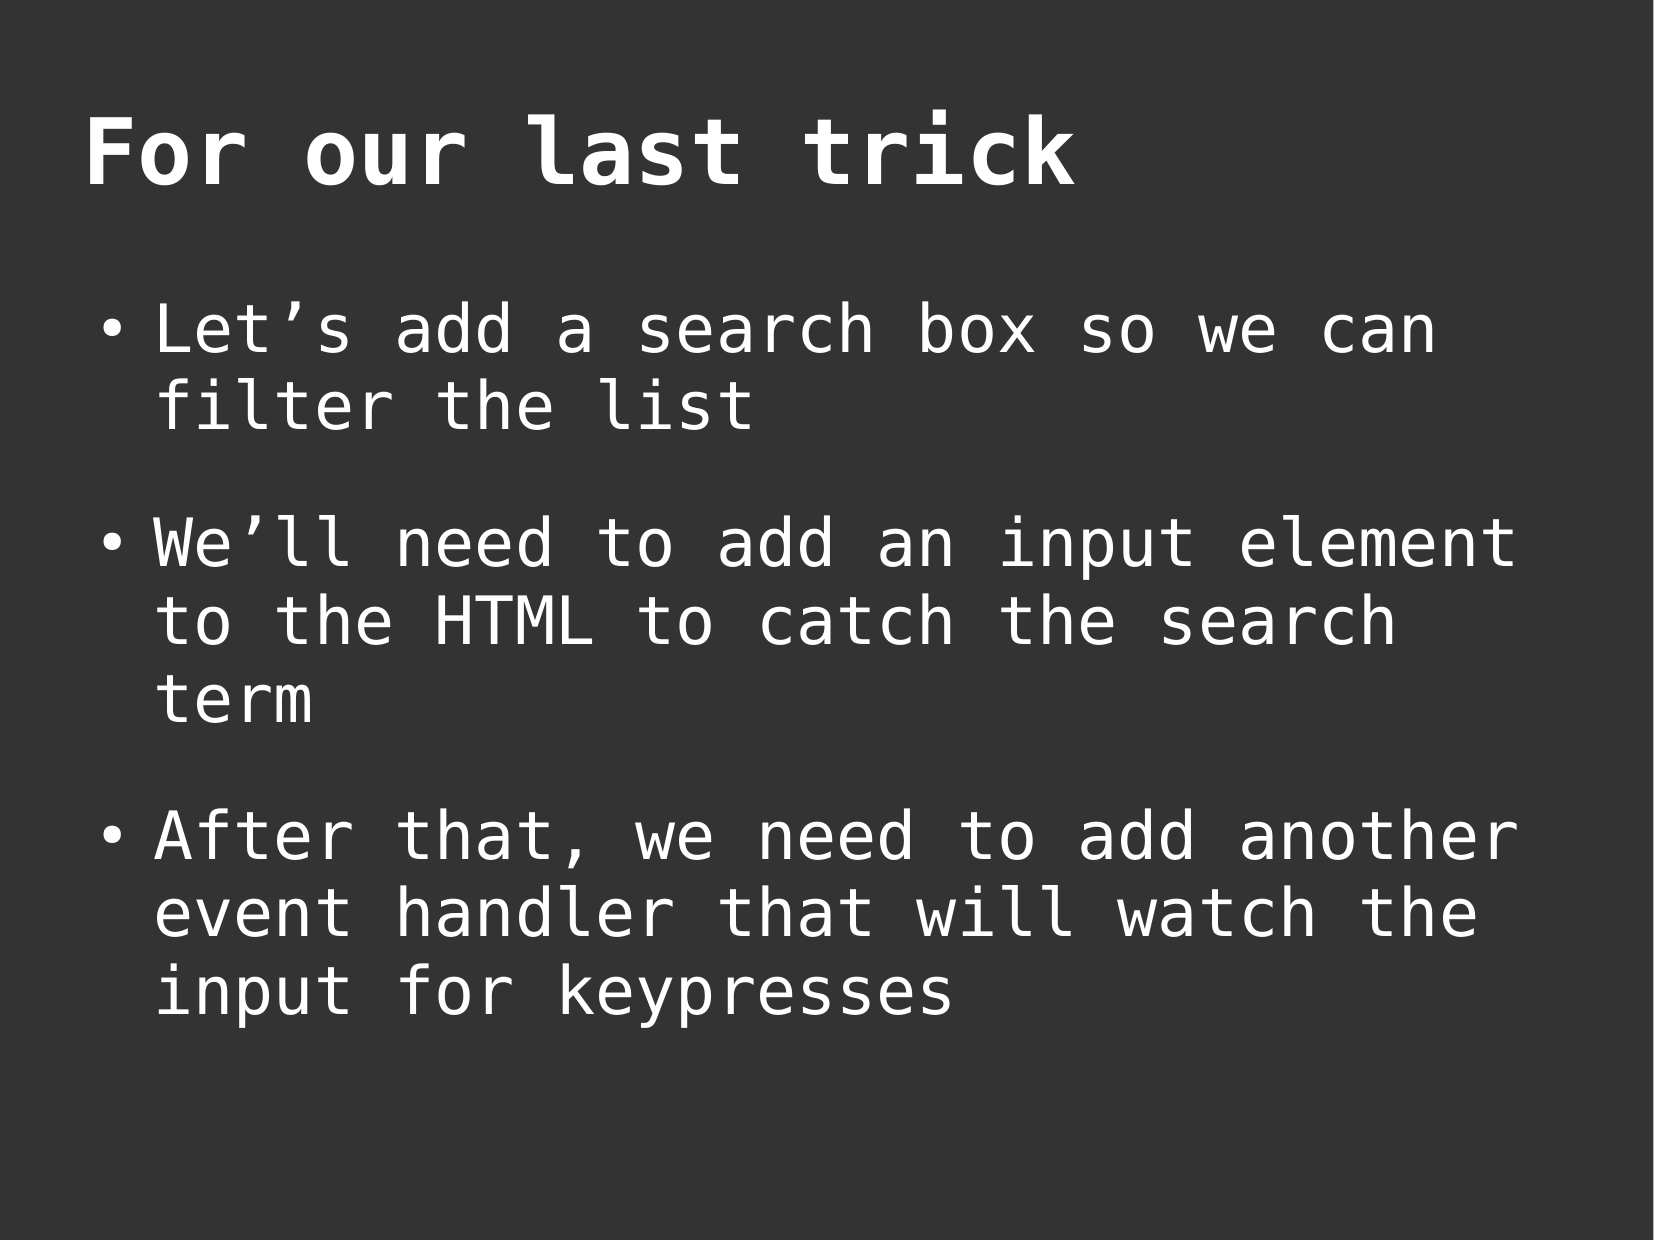

# For our last trick
Let’s add a search box so we can filter the list
We’ll need to add an input element to the HTML to catch the search term
After that, we need to add another event handler that will watch the input for keypresses